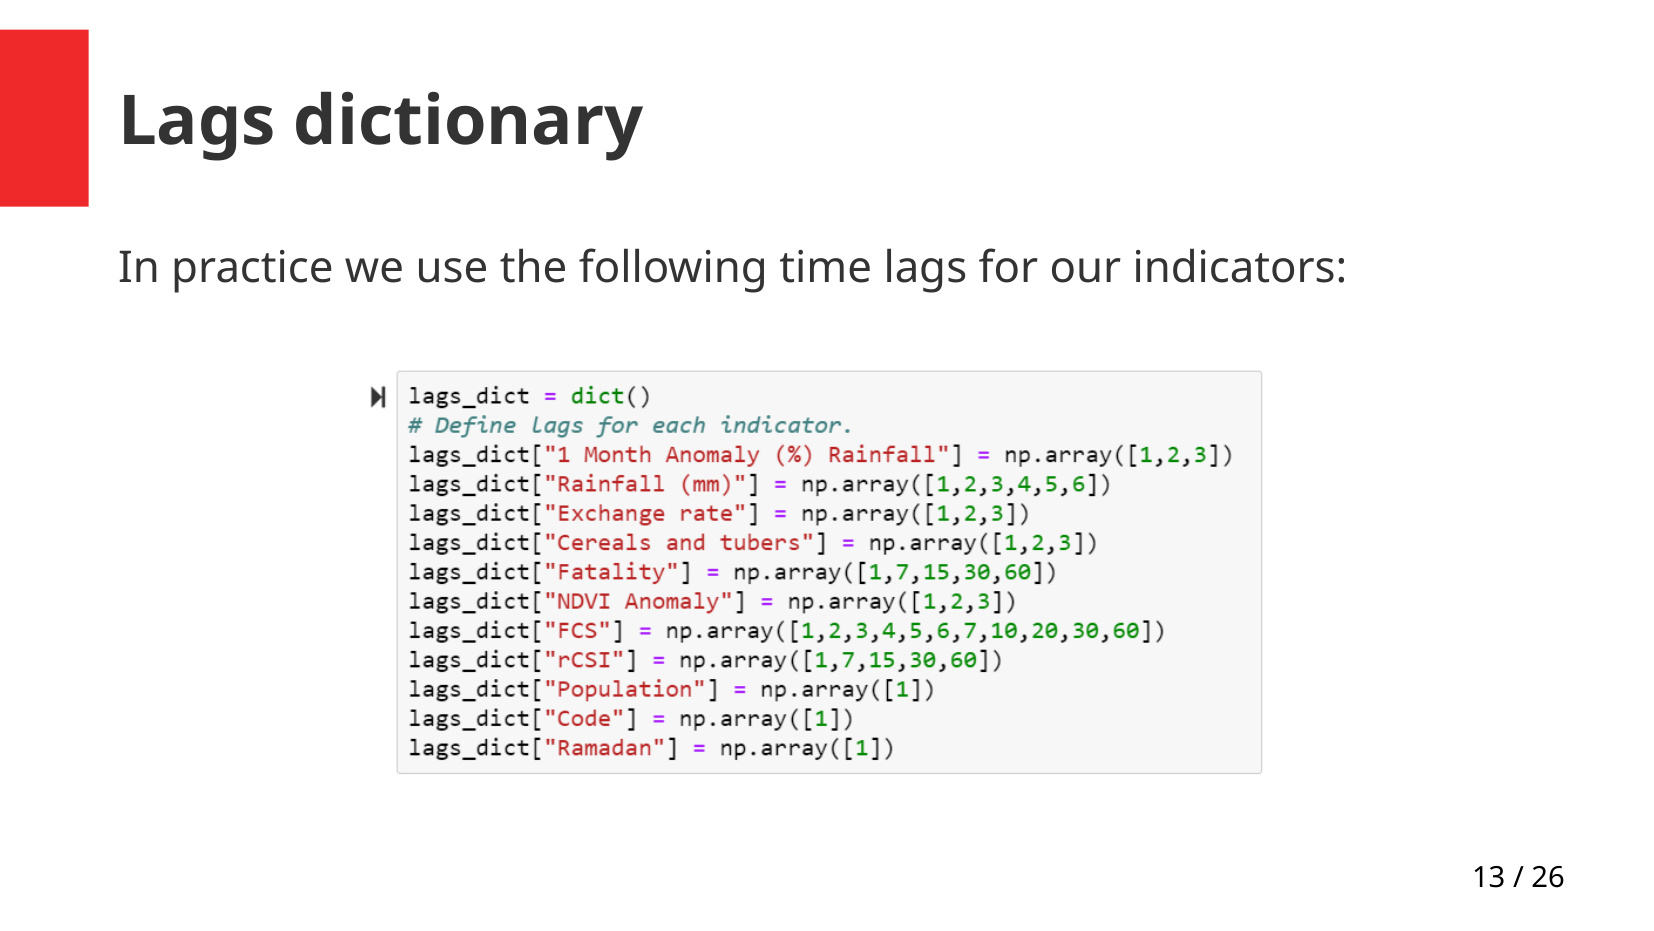

# Lags dictionary
In practice we use the following time lags for our indicators:
13